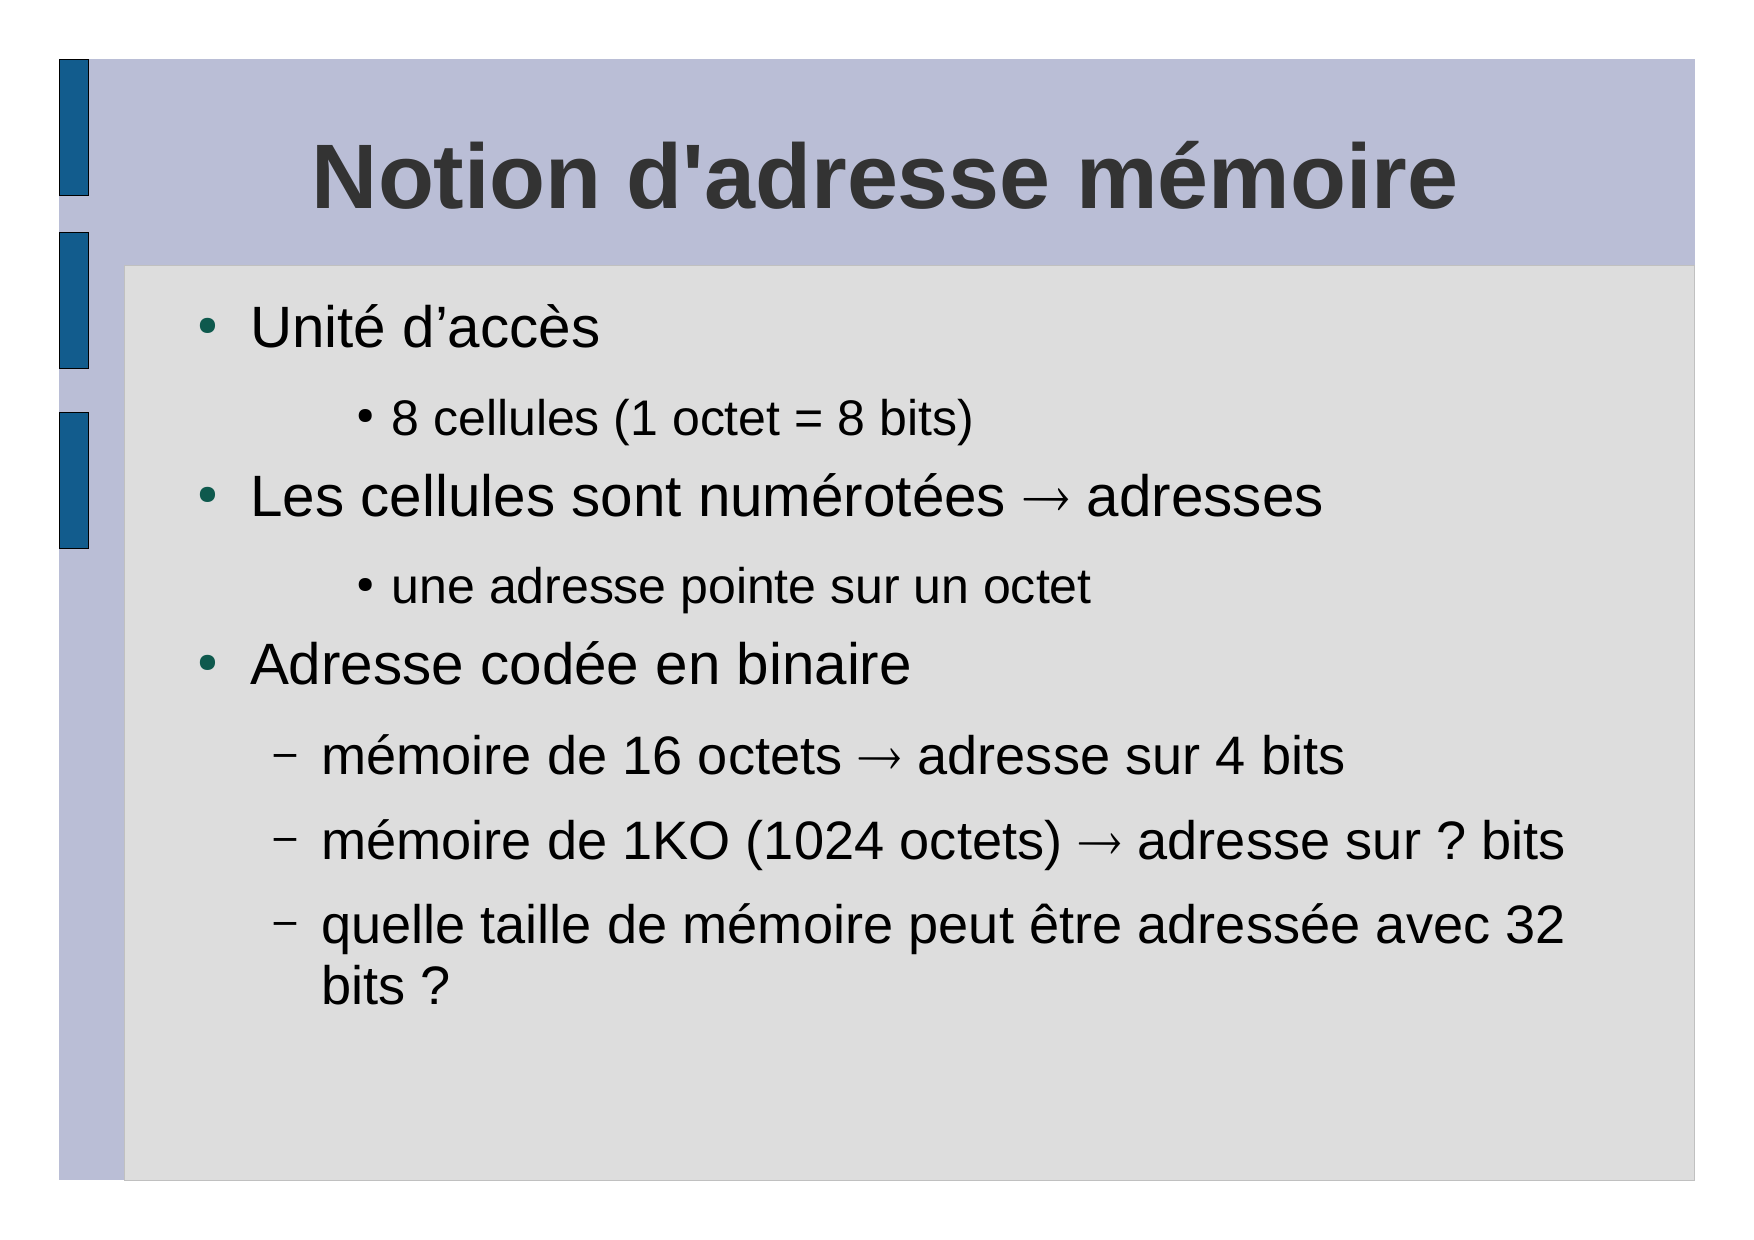

# Notion d'adresse mémoire
Unité d’accès
8 cellules (1 octet = 8 bits)
Les cellules sont numérotées  adresses
une adresse pointe sur un octet
Adresse codée en binaire
mémoire de 16 octets  adresse sur 4 bits
mémoire de 1KO (1024 octets)  adresse sur ? bits
quelle taille de mémoire peut être adressée avec 32 bits ?